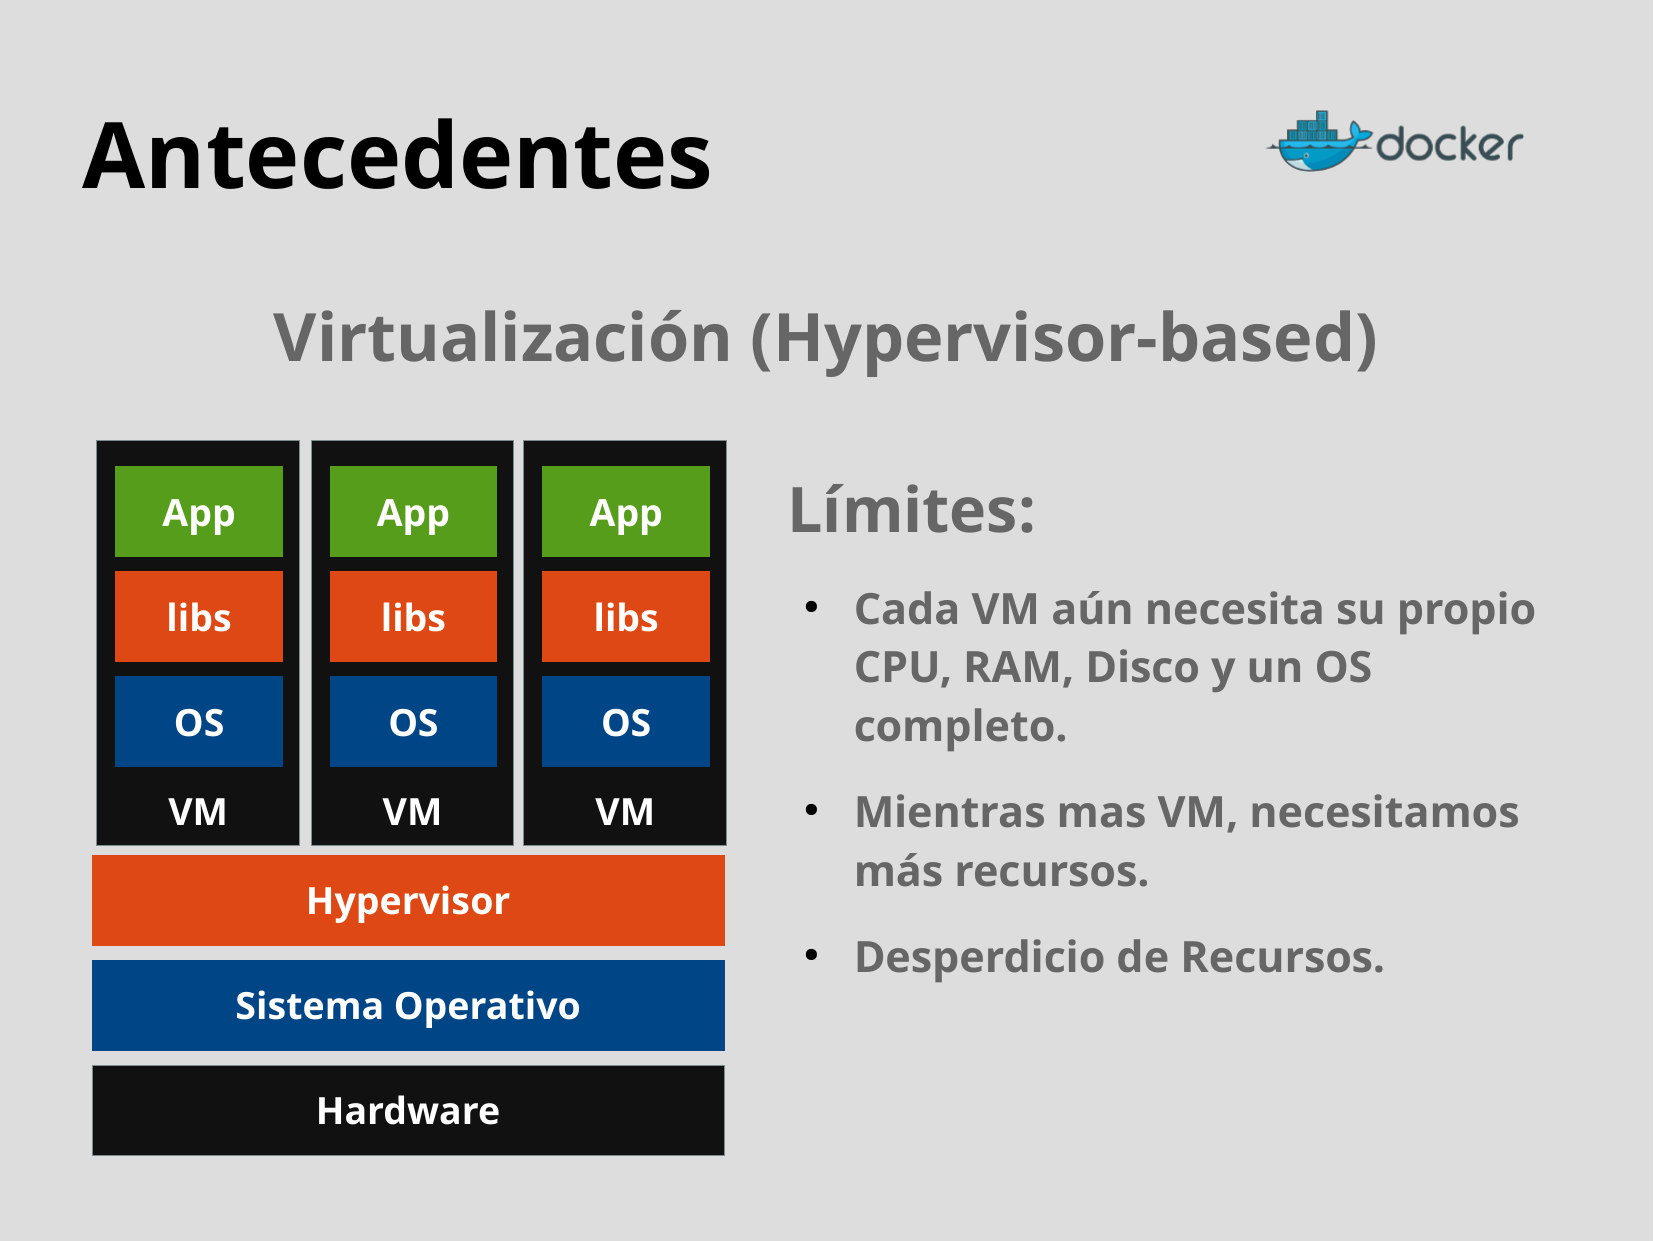

# Antecedentes
Virtualización (Hypervisor-based)
VM
VM
VM
Límites:
Cada VM aún necesita su propio CPU, RAM, Disco y un OS completo.
Mientras mas VM, necesitamos más recursos.
Desperdicio de Recursos.
App
App
App
libs
libs
libs
OS
OS
OS
Hypervisor
Sistema Operativo
Hardware